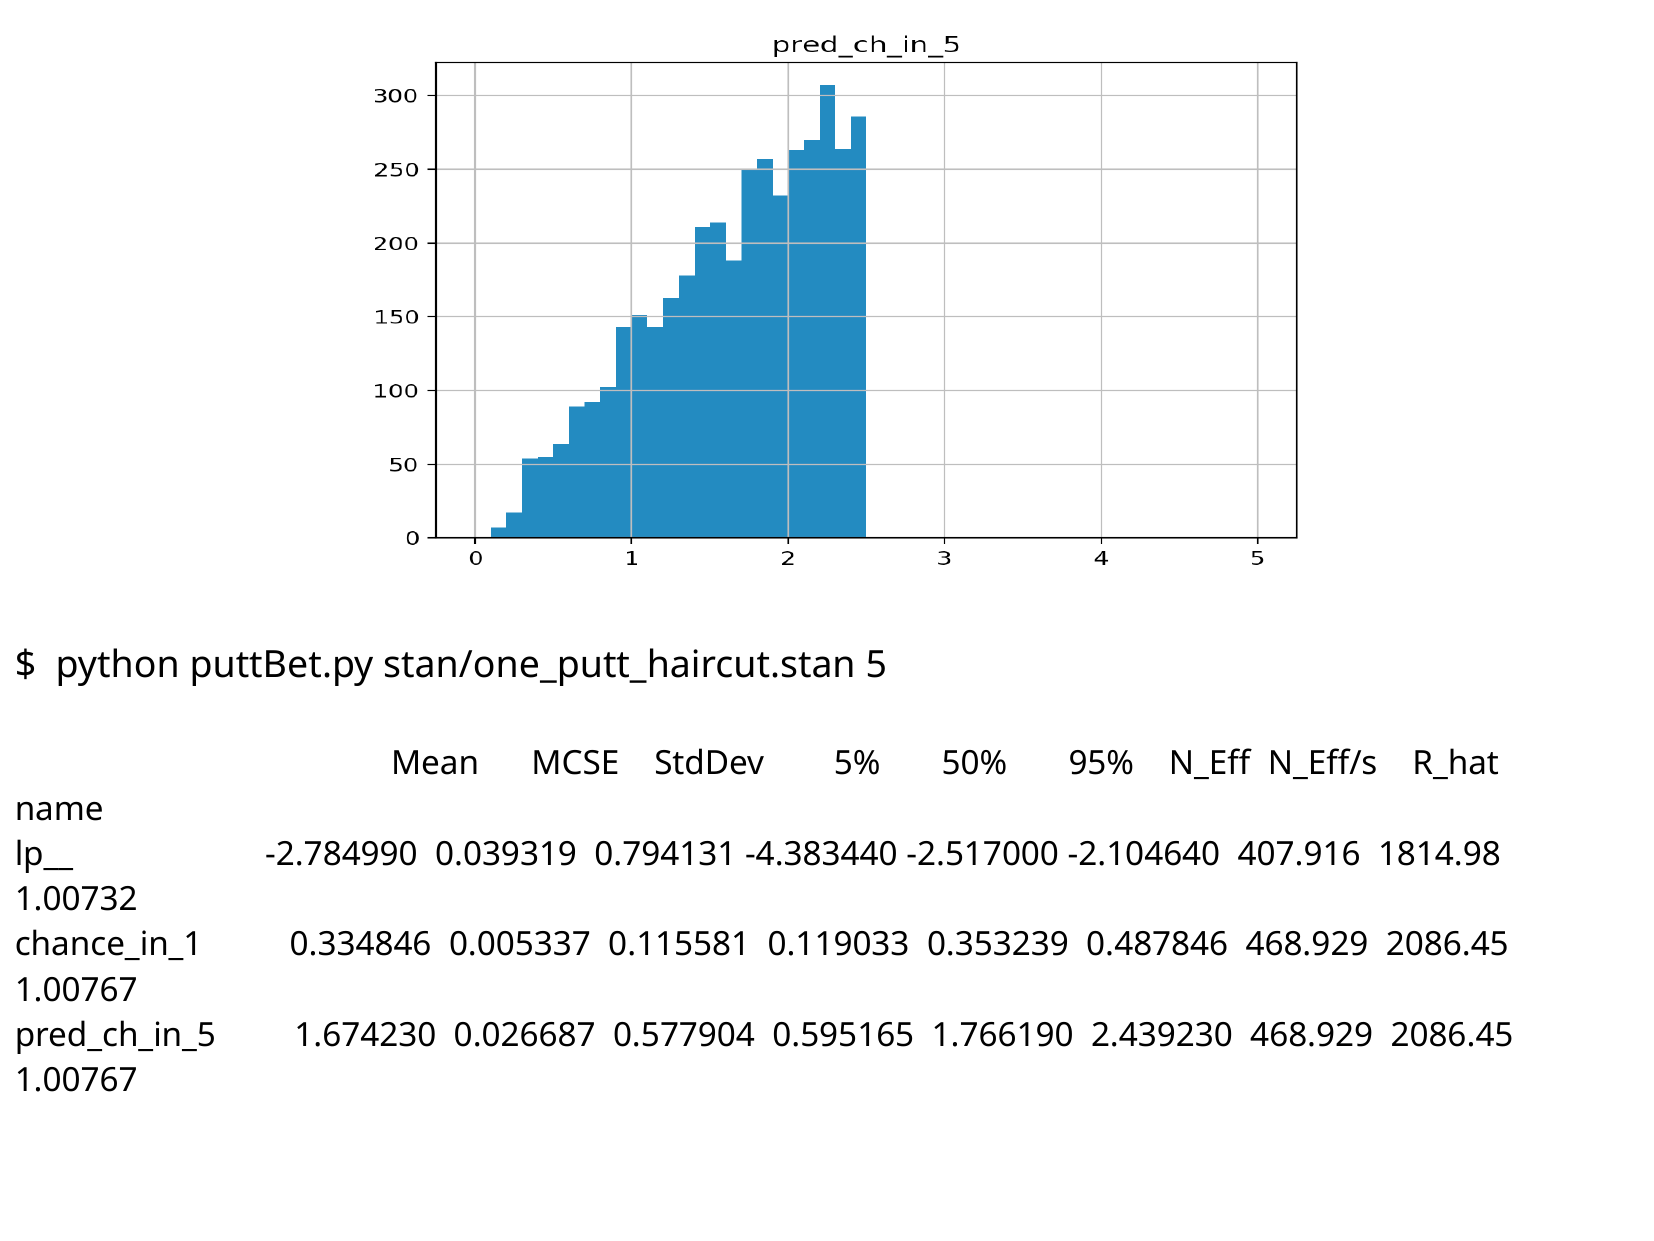

$ python puttBet.py stan/one_putt_haircut.stan 5
 Mean MCSE StdDev 5% 50% 95% N_Eff N_Eff/s R_hat
name
lp__ -2.784990 0.039319 0.794131 -4.383440 -2.517000 -2.104640 407.916 1814.98 1.00732
chance_in_1 0.334846 0.005337 0.115581 0.119033 0.353239 0.487846 468.929 2086.45 1.00767
pred_ch_in_5 1.674230 0.026687 0.577904 0.595165 1.766190 2.439230 468.929 2086.45 1.00767